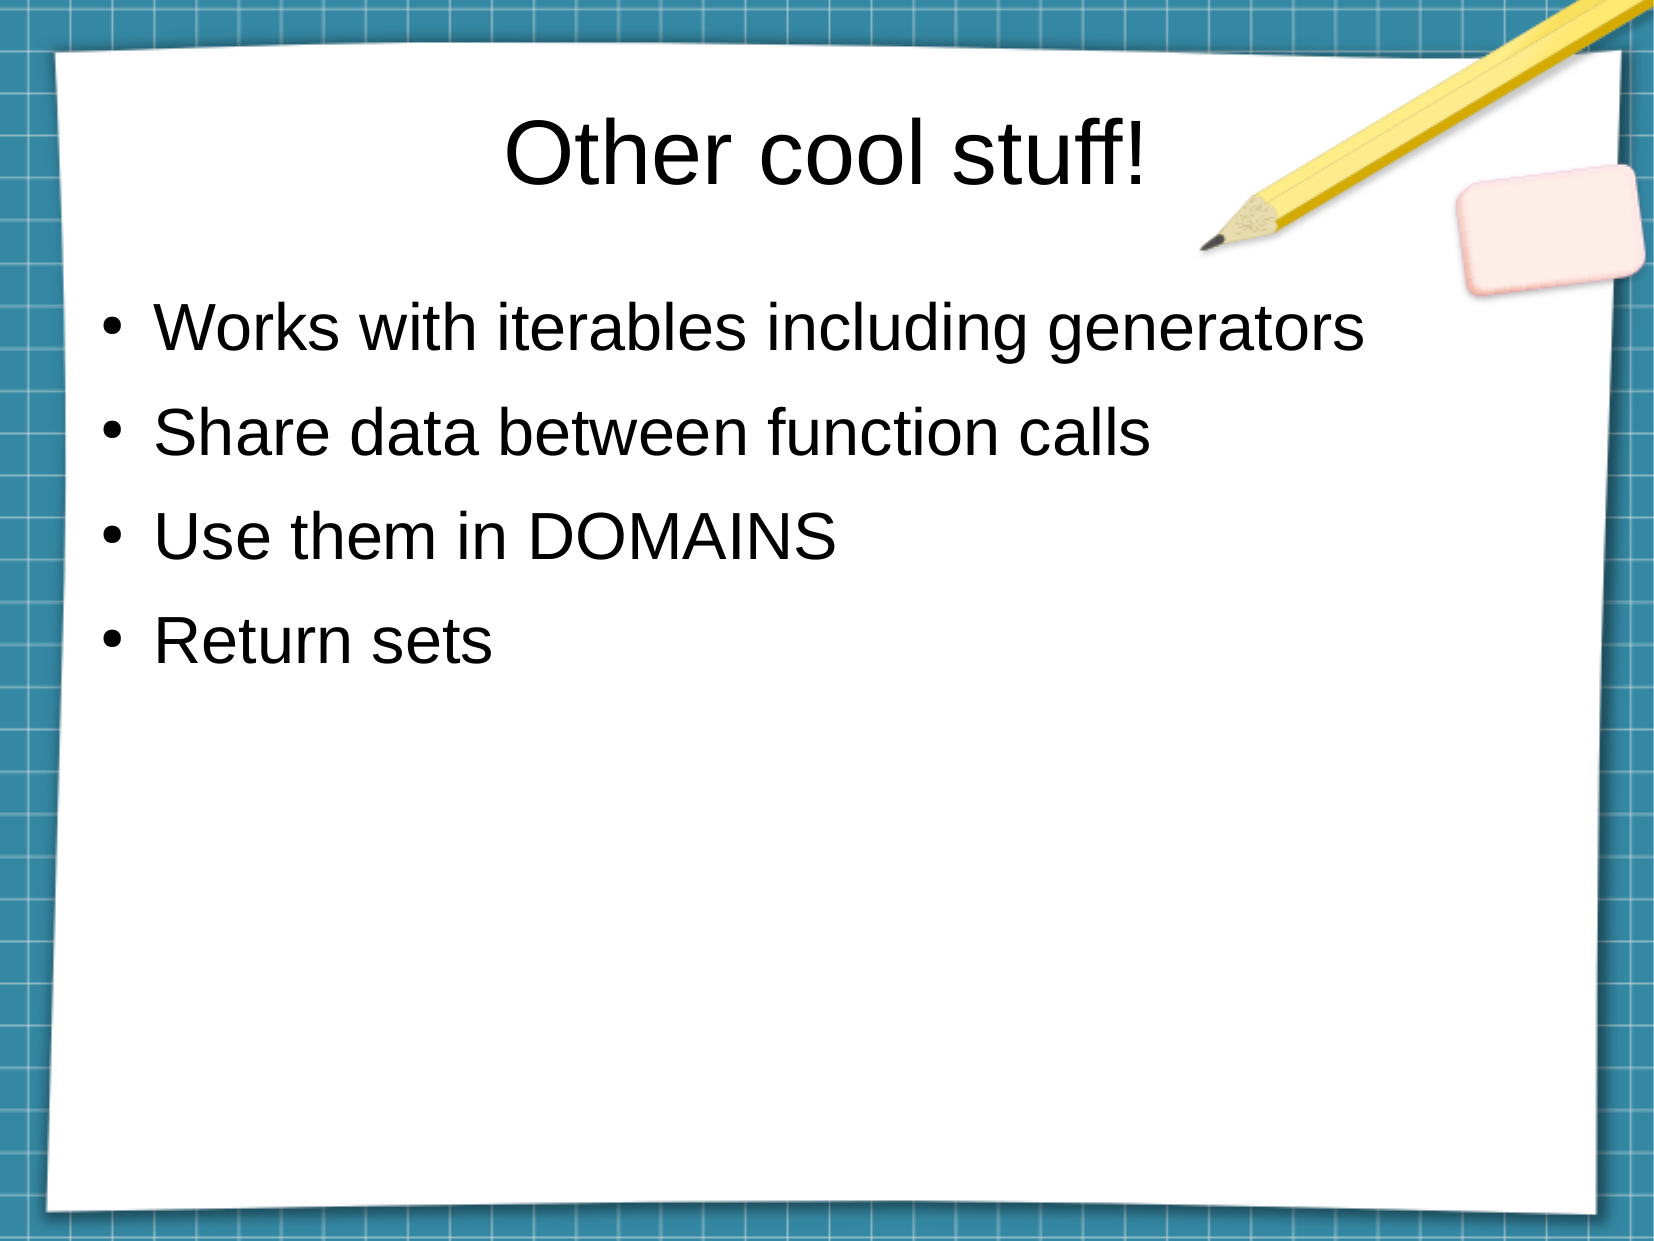

# Other cool stuff!
Works with iterables including generators
Share data between function calls
Use them in DOMAINS
Return sets